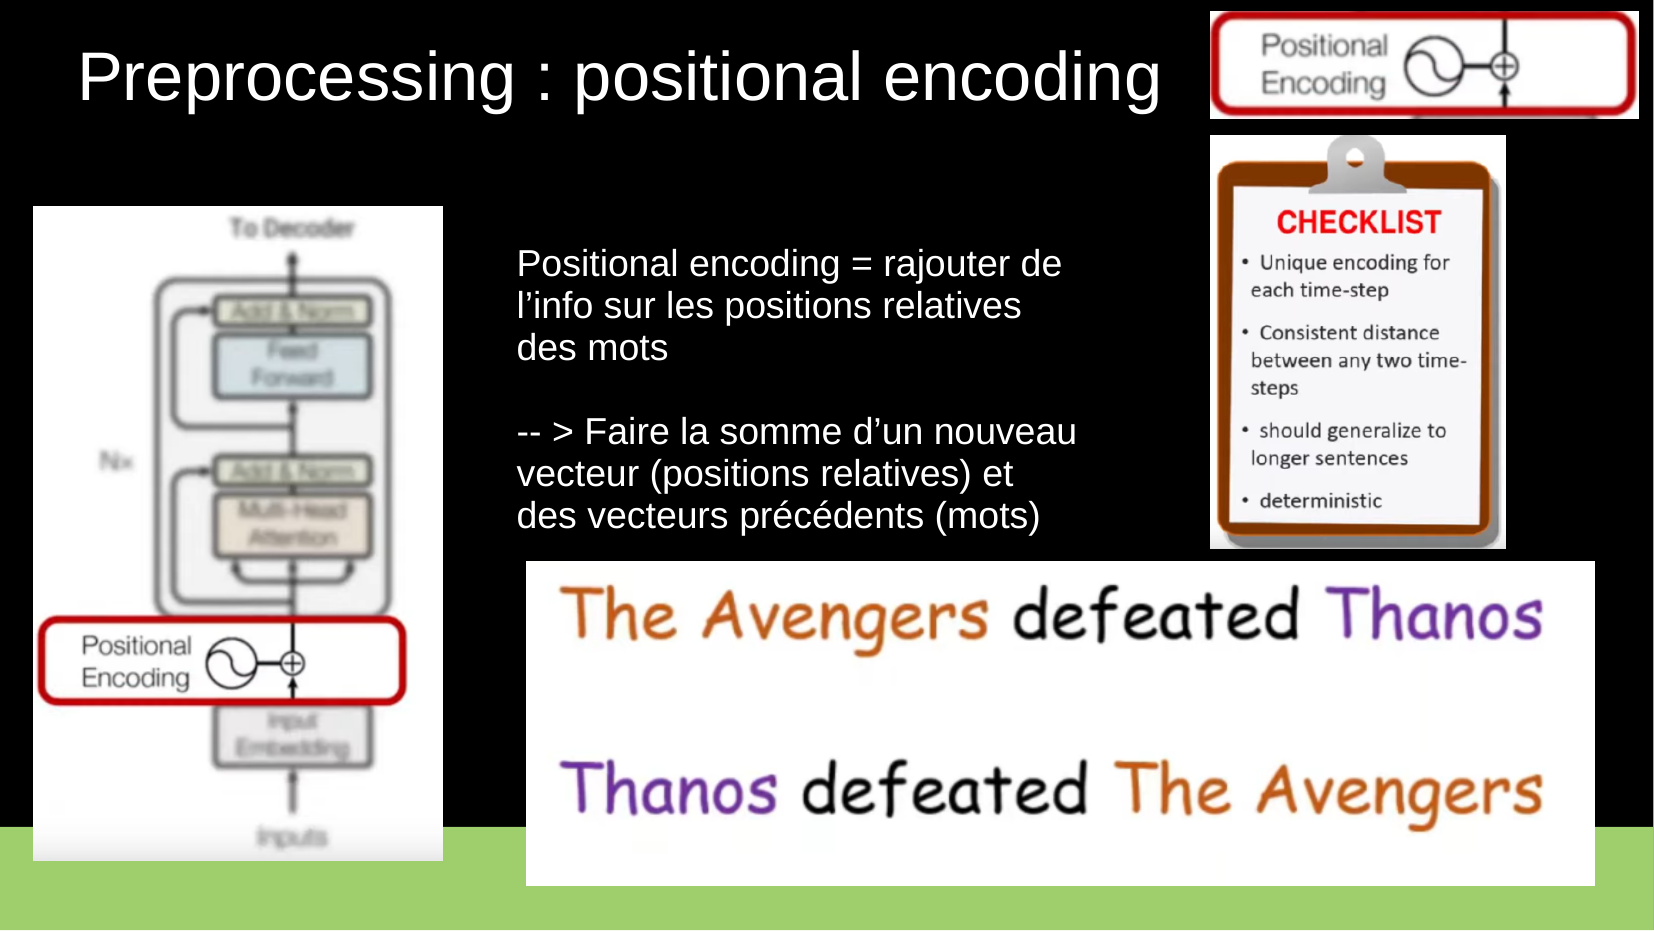

# Preprocessing : positional encoding
Positional encoding = rajouter de l’info sur les positions relatives des mots
-- > Faire la somme d’un nouveau vecteur (positions relatives) et des vecteurs précédents (mots)